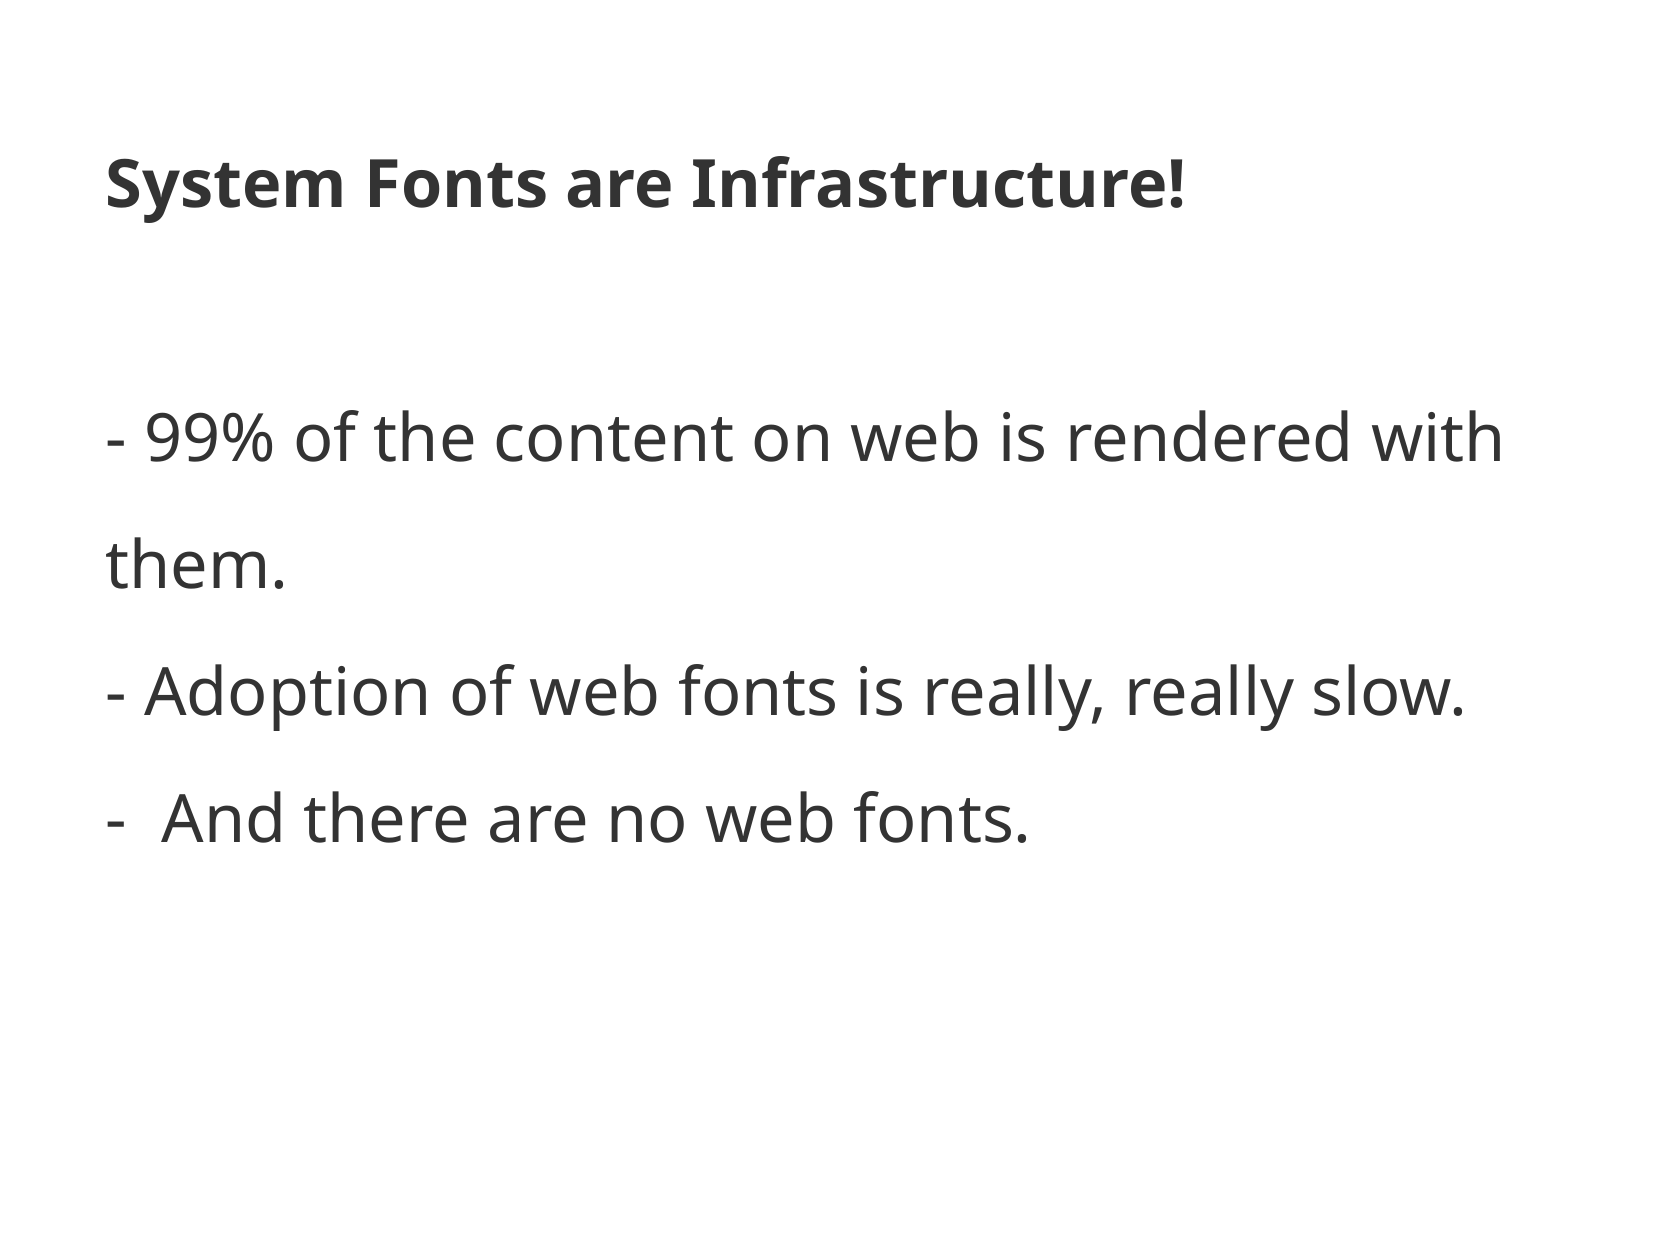

# System Fonts are Infrastructure! - 99% of the content on web is rendered with them. - Adoption of web fonts is really, really slow. - And there are no web fonts.